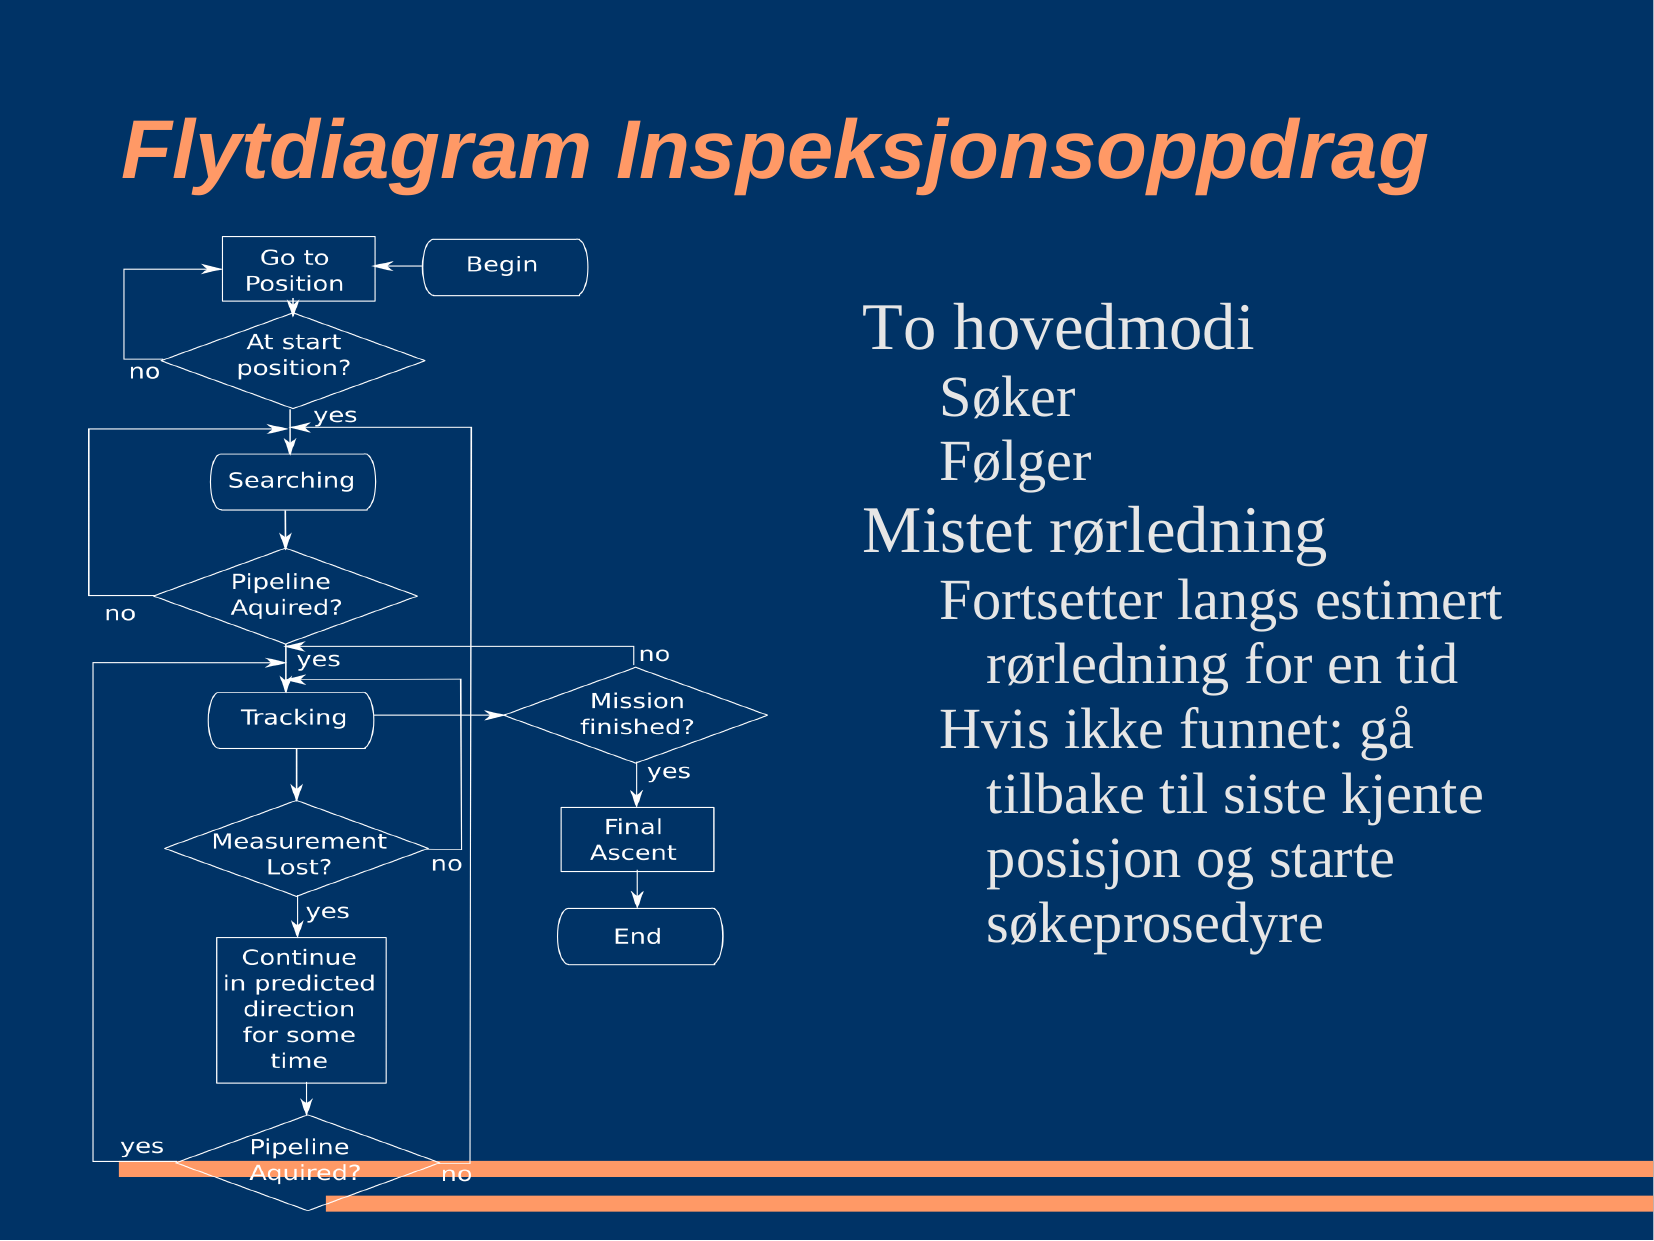

# Flytdiagram Inspeksjonsoppdrag
To hovedmodi
Søker
Følger
Mistet rørledning
Fortsetter langs estimert rørledning for en tid
Hvis ikke funnet: gå tilbake til siste kjente posisjon og starte søkeprosedyre